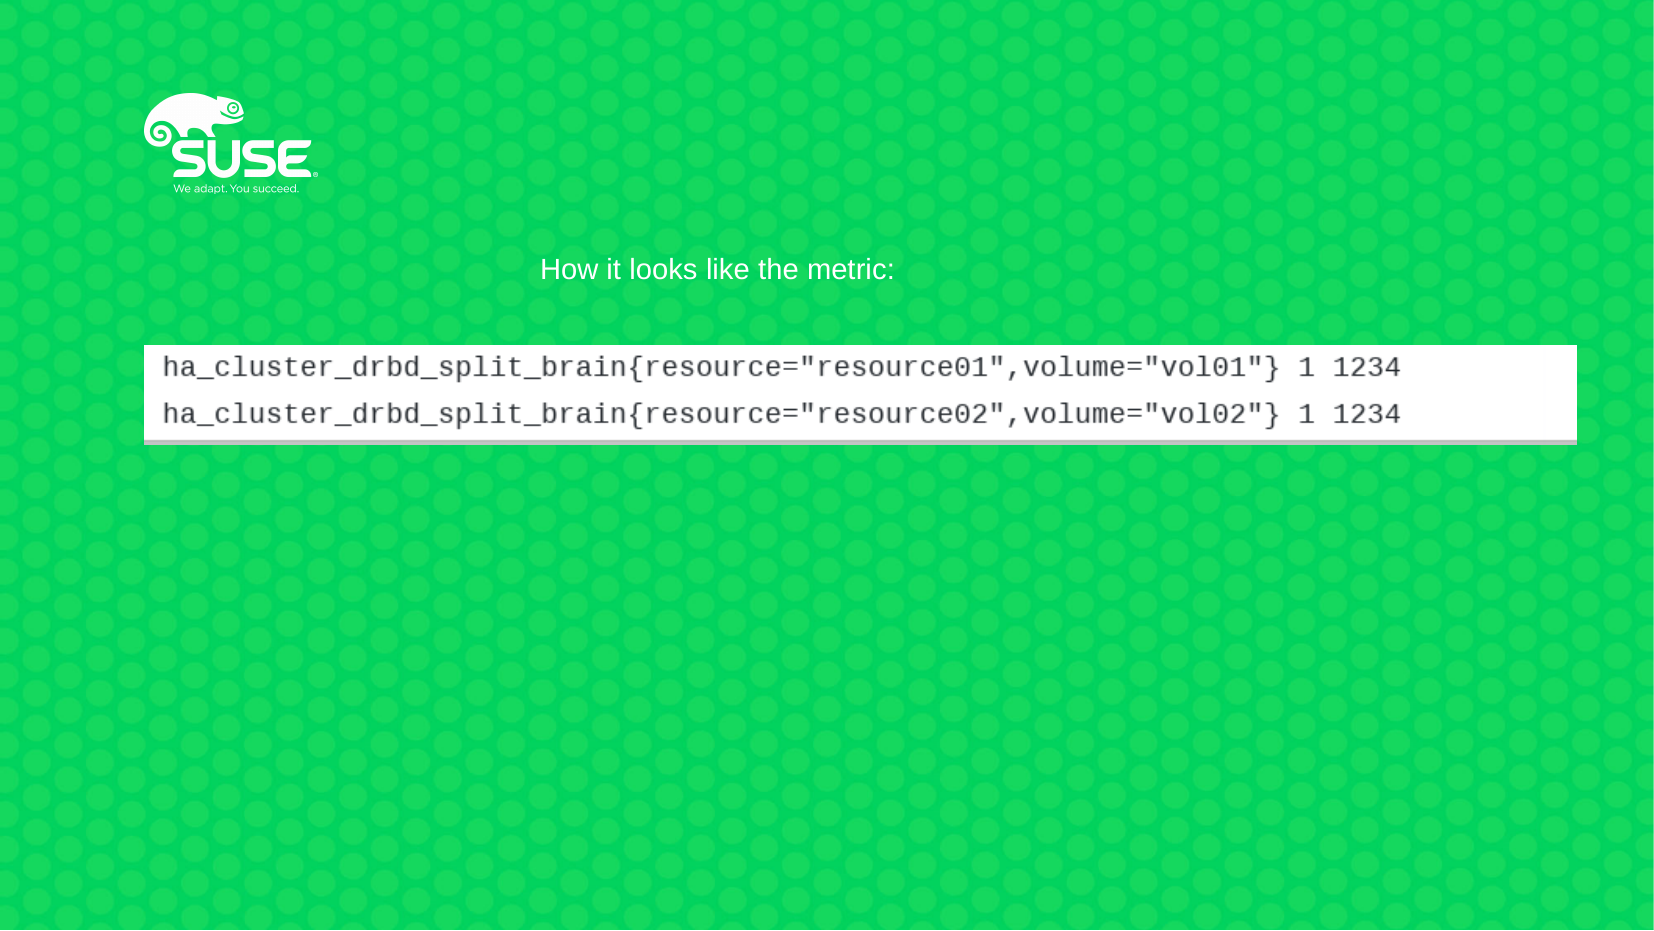

# How it looks like the metric: